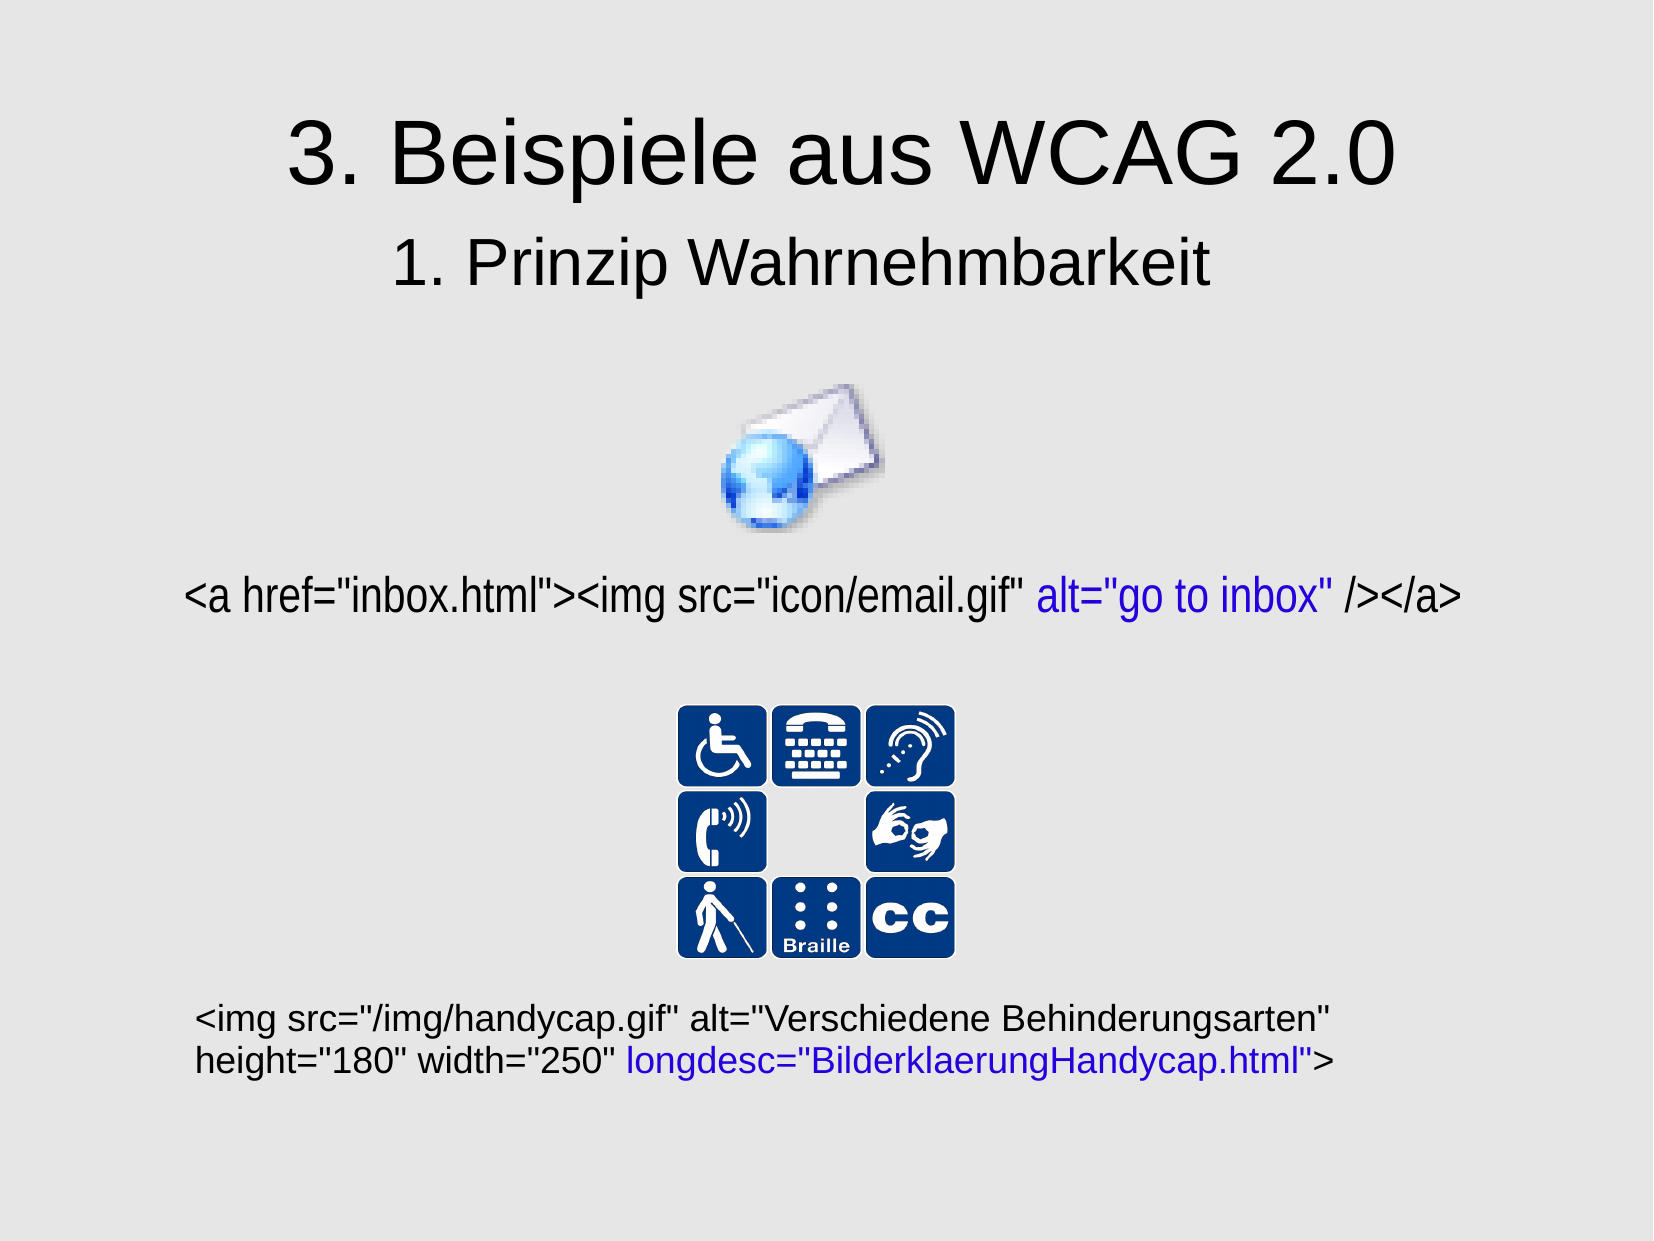

# 3. Beispiele aus WCAG 2.0
1. Prinzip Wahrnehmbarkeit
<a href="inbox.html"><img src="icon/email.gif" alt="go to inbox" /></a>
<img src="/img/handycap.gif" alt="Verschiedene Behinderungsarten" height="180" width="250" longdesc="BilderklaerungHandycap.html">